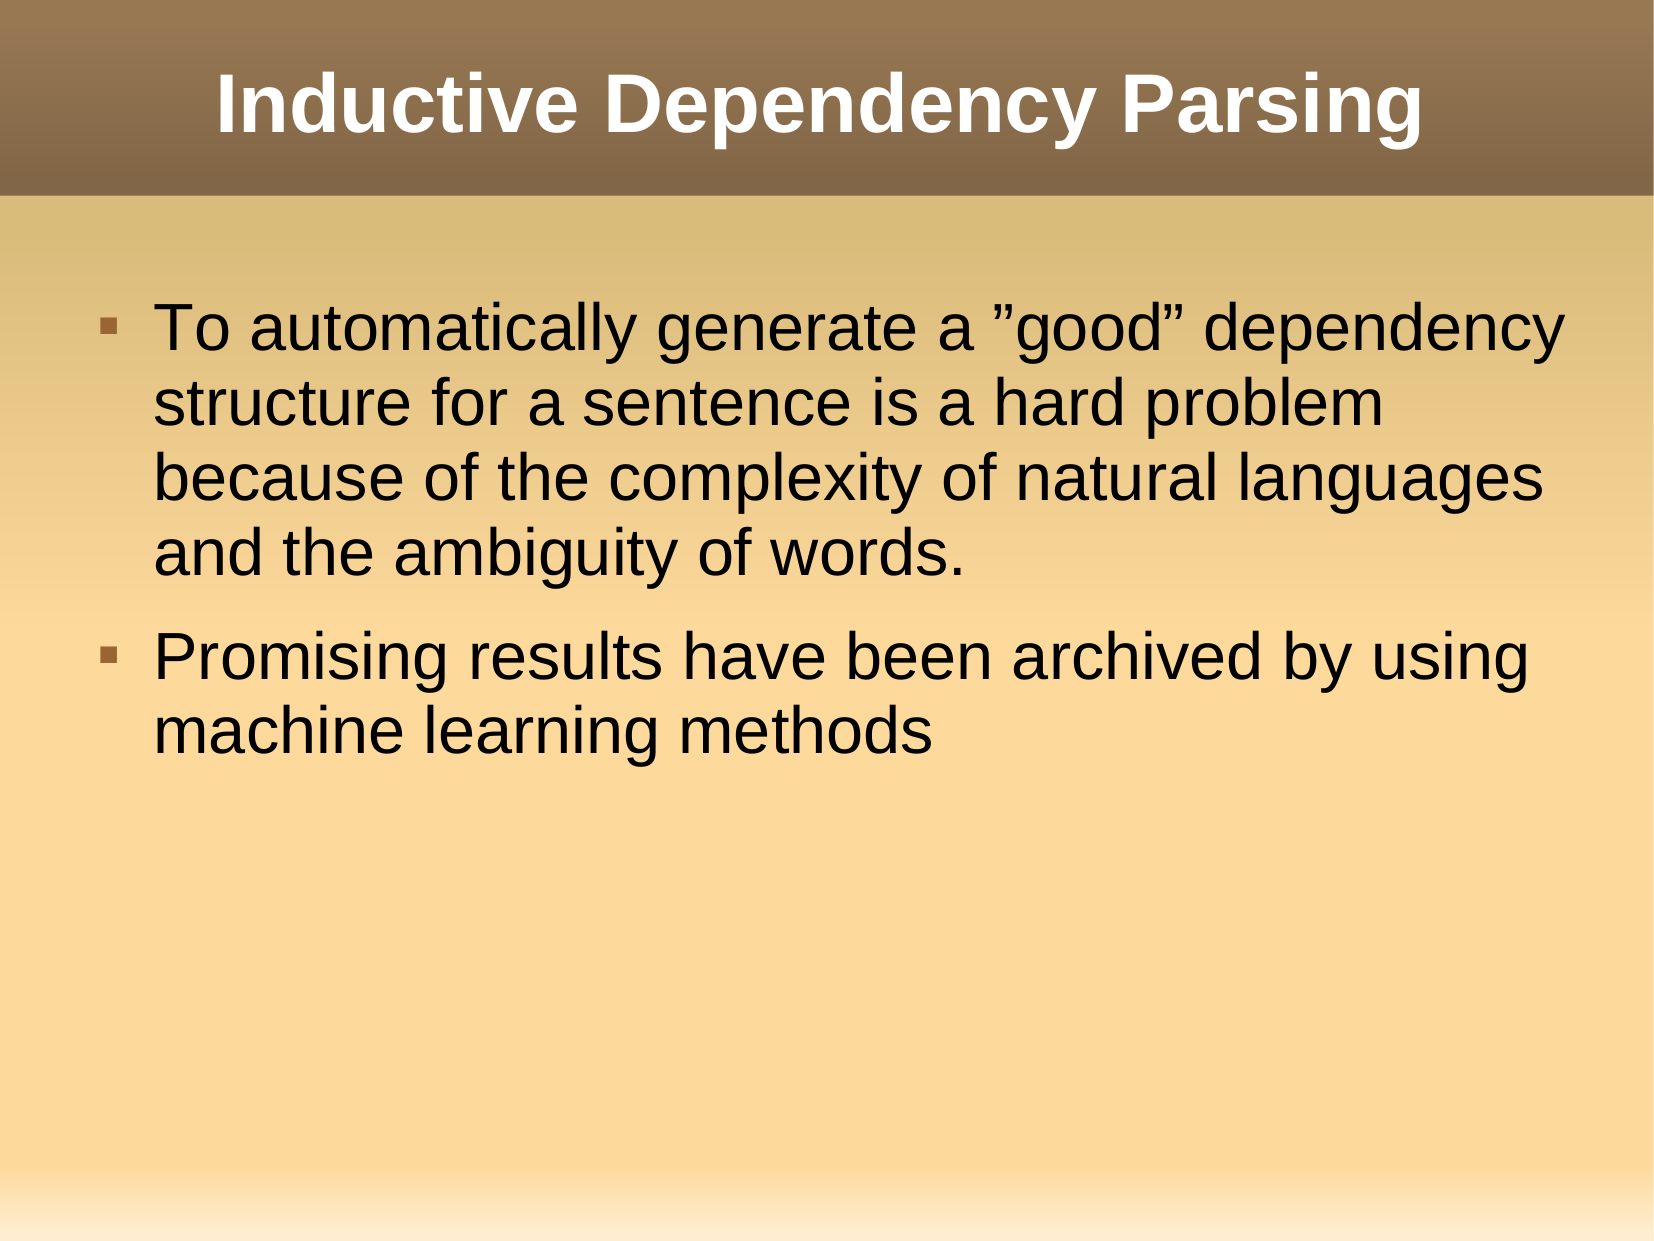

# Inductive Dependency Parsing
To automatically generate a ”good” dependency structure for a sentence is a hard problem because of the complexity of natural languages and the ambiguity of words.
Promising results have been archived by using machine learning methods